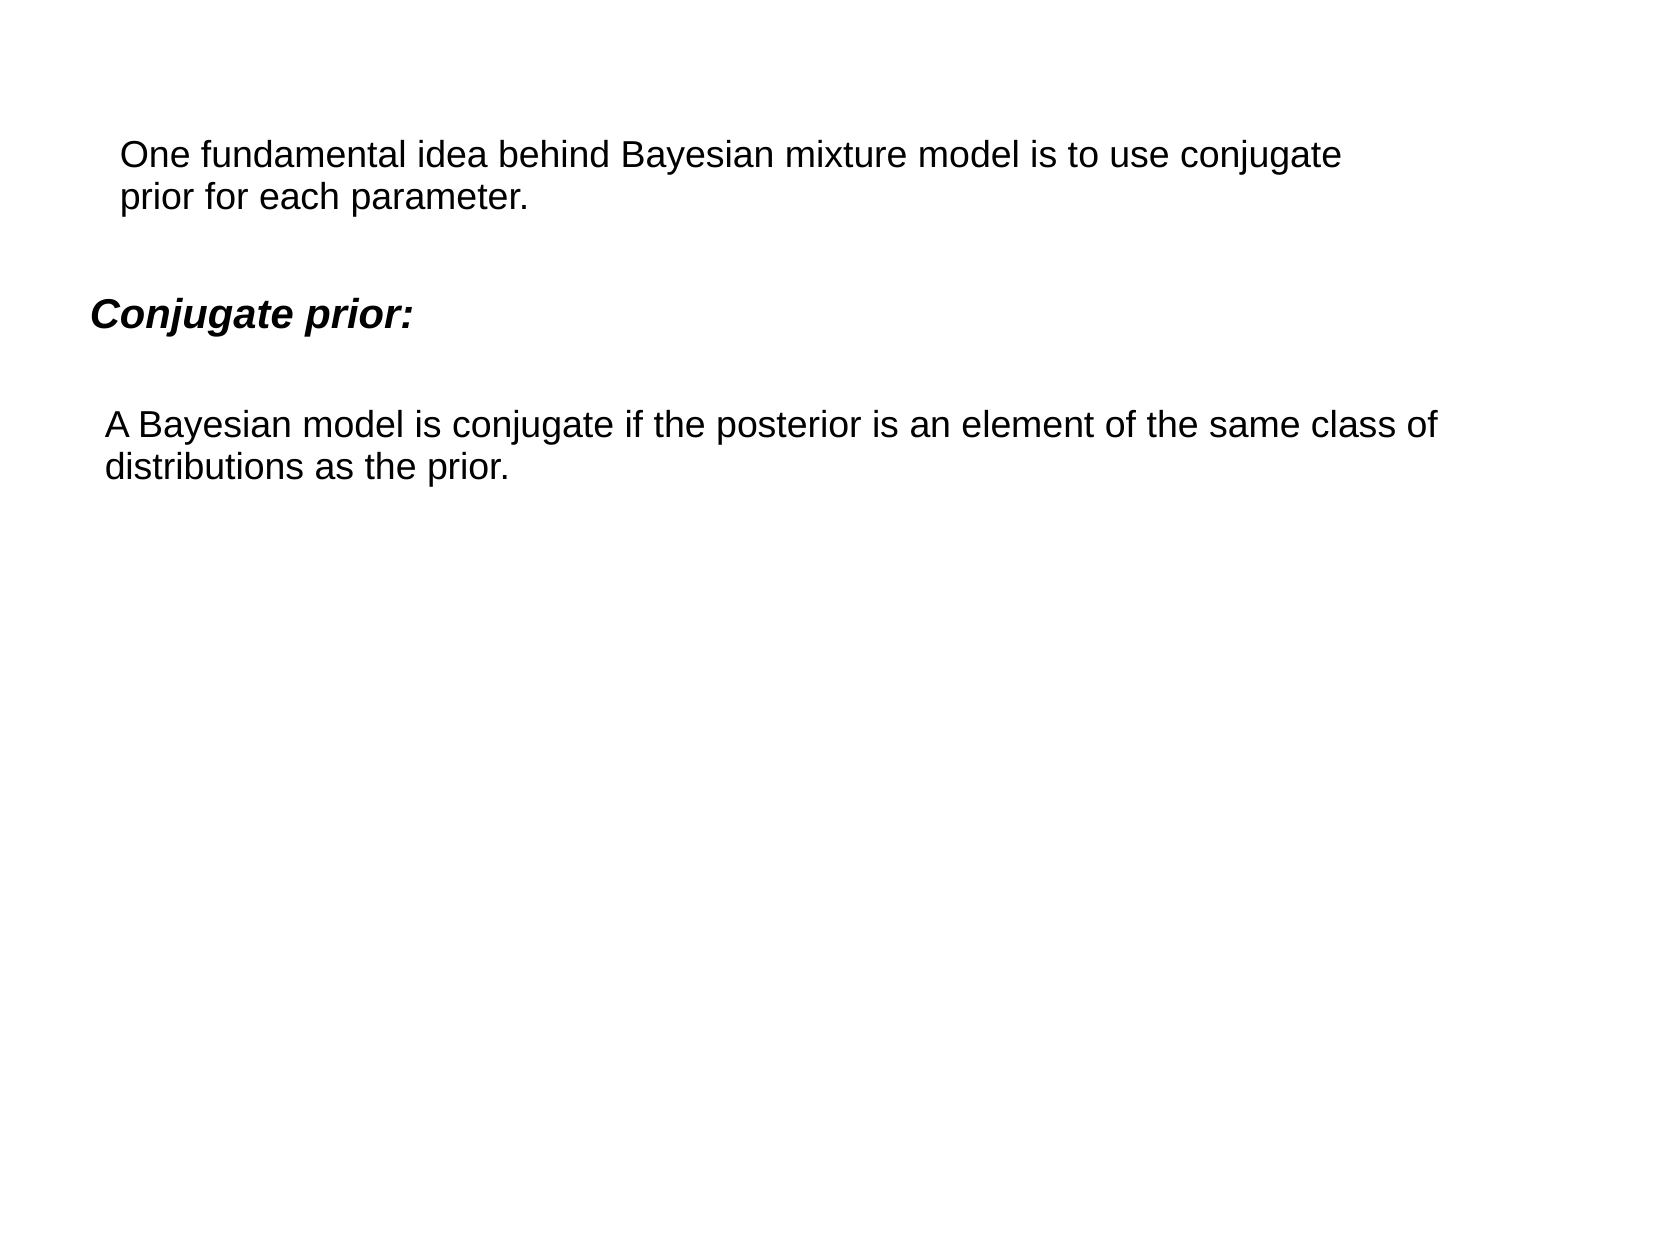

One fundamental idea behind Bayesian mixture model is to use conjugate prior for each parameter.
Conjugate prior:
A Bayesian model is conjugate if the posterior is an element of the same class of
distributions as the prior.